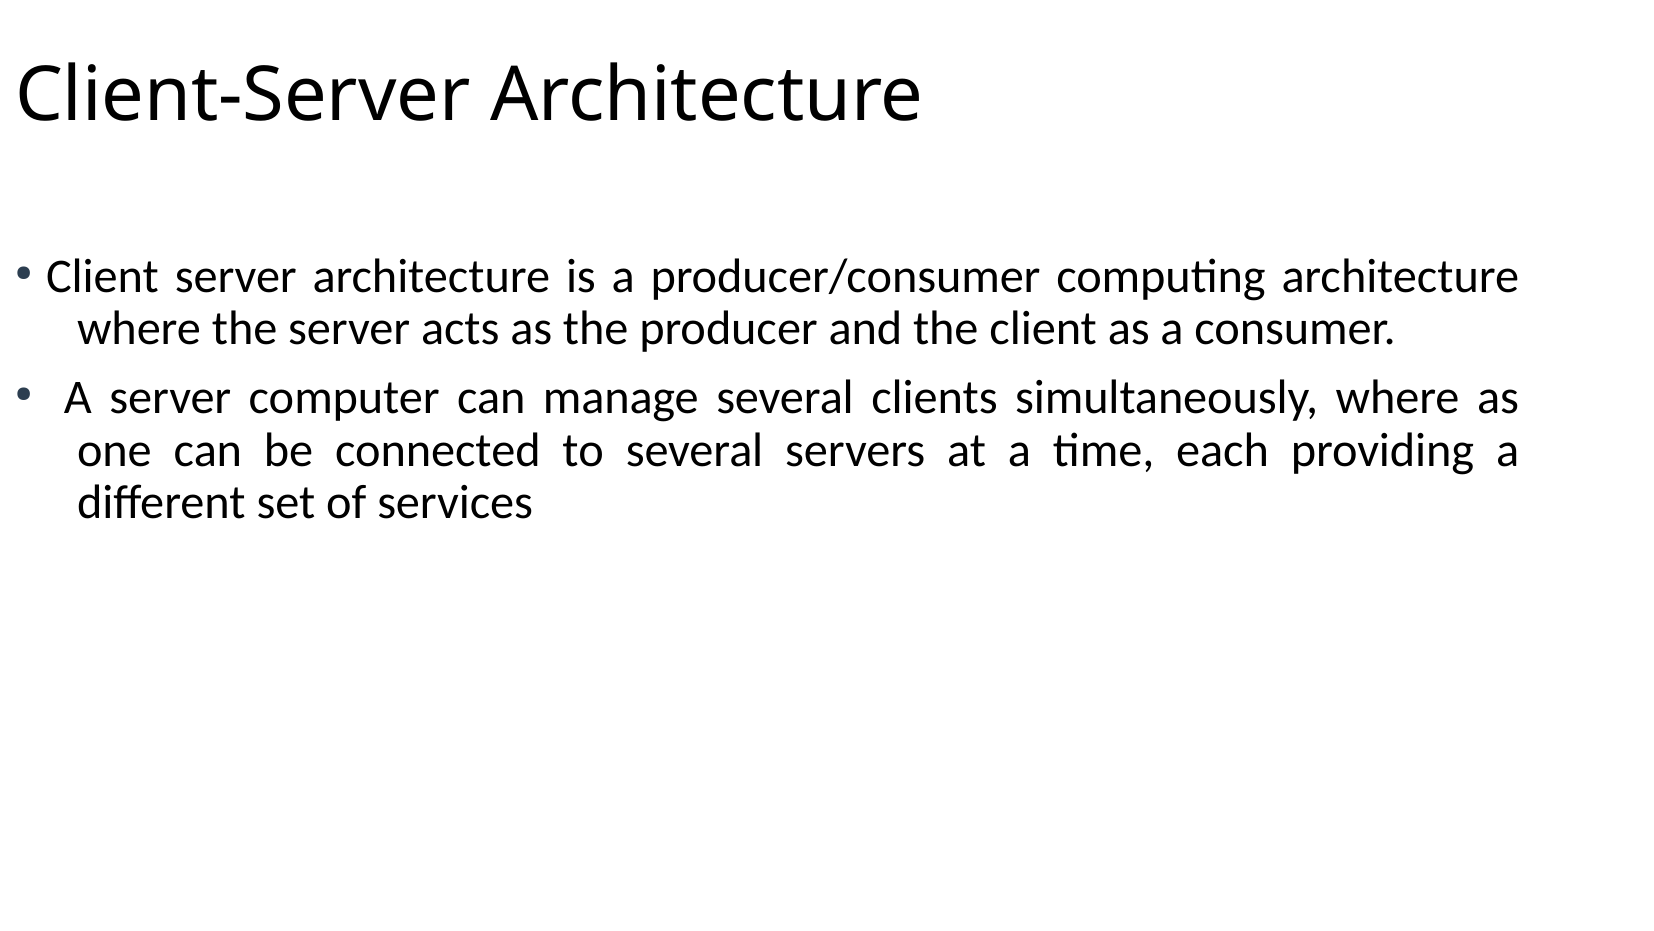

# Client-Server Architecture
Client server architecture is a producer/consumer computing architecture where the server acts as the producer and the client as a consumer.
 A server computer can manage several clients simultaneously, where as one can be connected to several servers at a time, each providing a different set of services